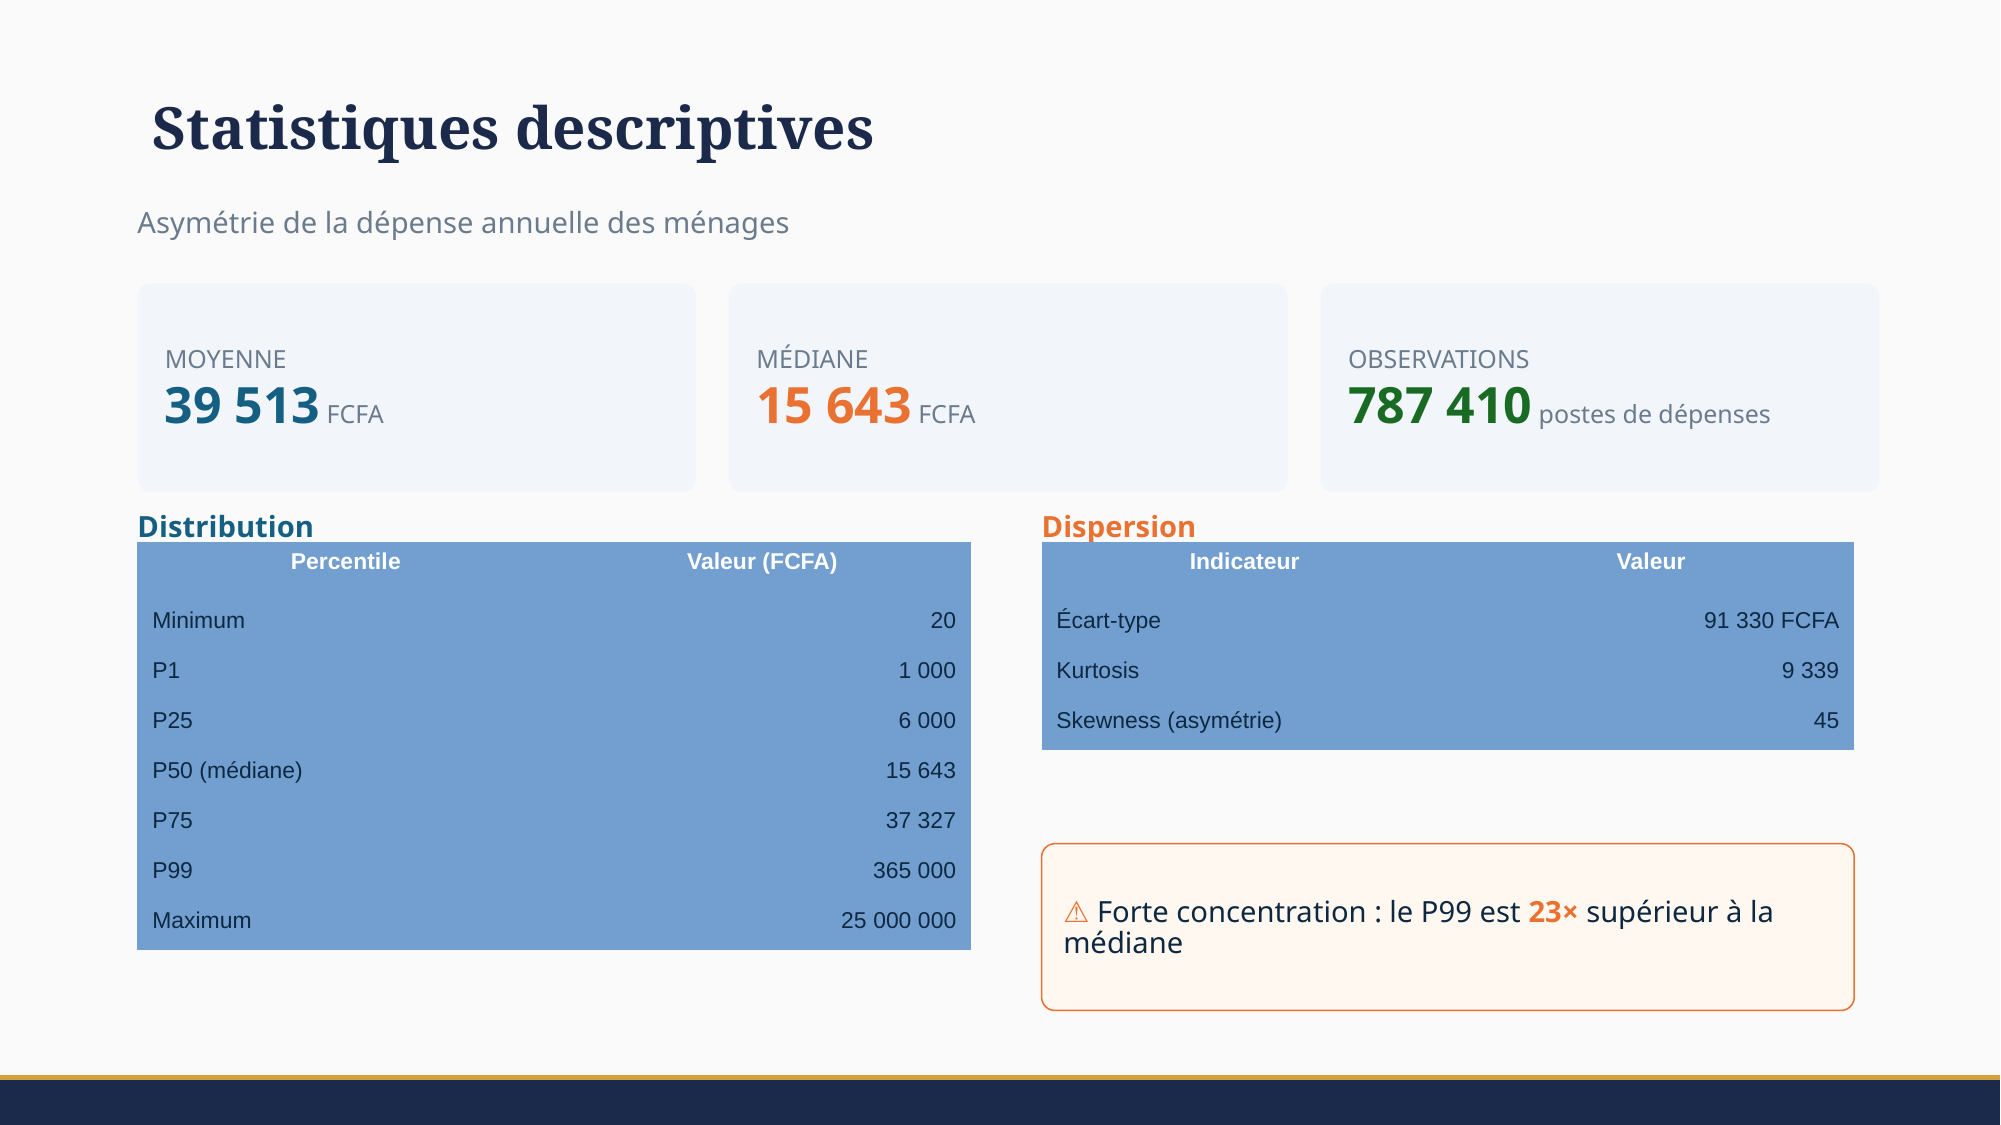

# Statistiques descriptives
Asymétrie de la dépense annuelle des ménages
MOYENNE
39 513 FCFA
MÉDIANE
15 643 FCFA
OBSERVATIONS
787 410 postes de dépenses
Distribution
Dispersion
| Percentile | Valeur (FCFA) |
| --- | --- |
| Minimum | 20 |
| P1 | 1 000 |
| P25 | 6 000 |
| P50 (médiane) | 15 643 |
| P75 | 37 327 |
| P99 | 365 000 |
| Maximum | 25 000 000 |
| Indicateur | Valeur |
| --- | --- |
| Écart-type | 91 330 FCFA |
| Kurtosis | 9 339 |
| Skewness (asymétrie) | 45 |
⚠️ Forte concentration : le P99 est 23× supérieur à la médiane